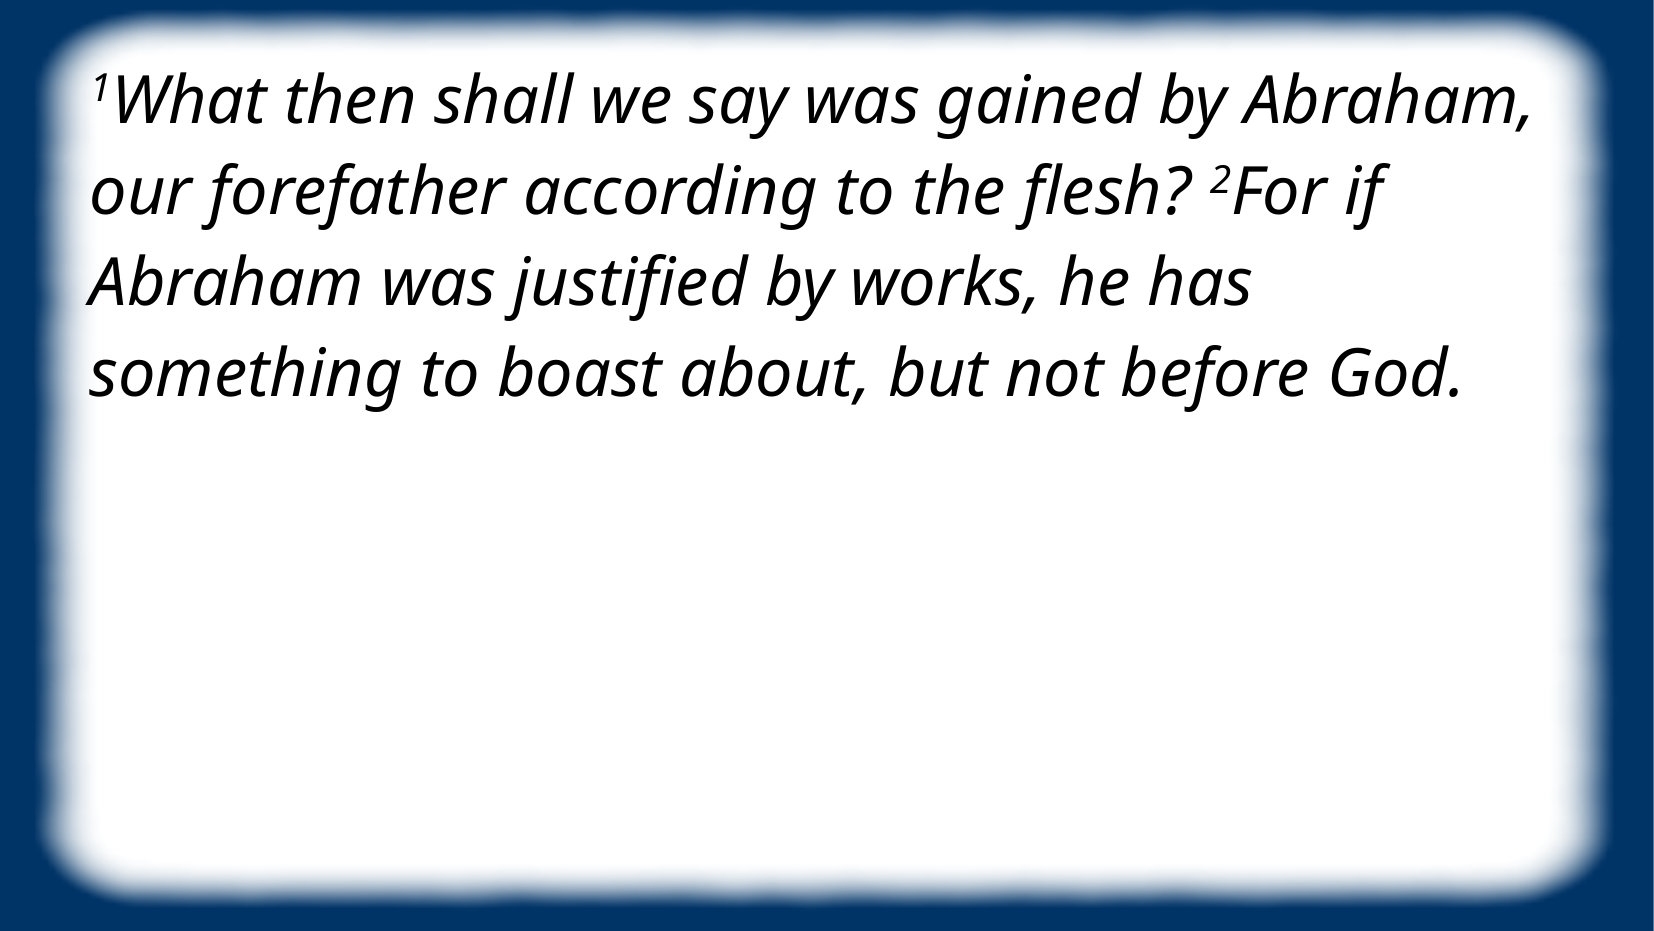

1What then shall we say was gained by Abraham, our forefather according to the flesh? 2For if Abraham was justified by works, he has something to boast about, but not before God.